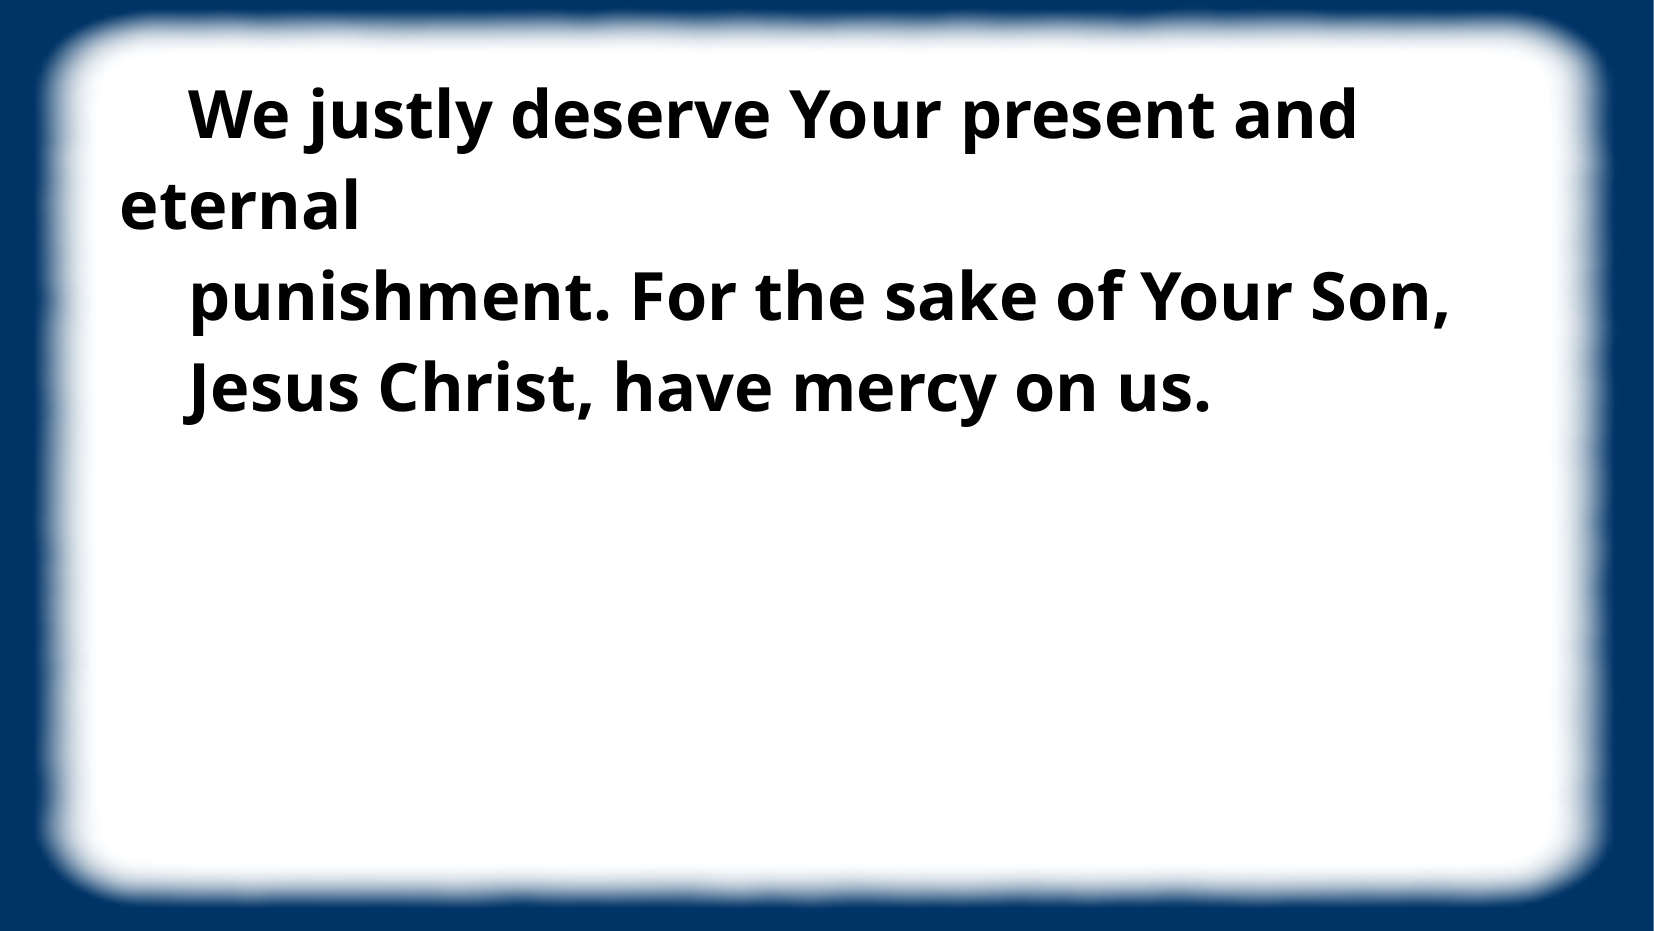

We justly deserve Your present and eternal
 punishment. For the sake of Your Son,
 Jesus Christ, have mercy on us.